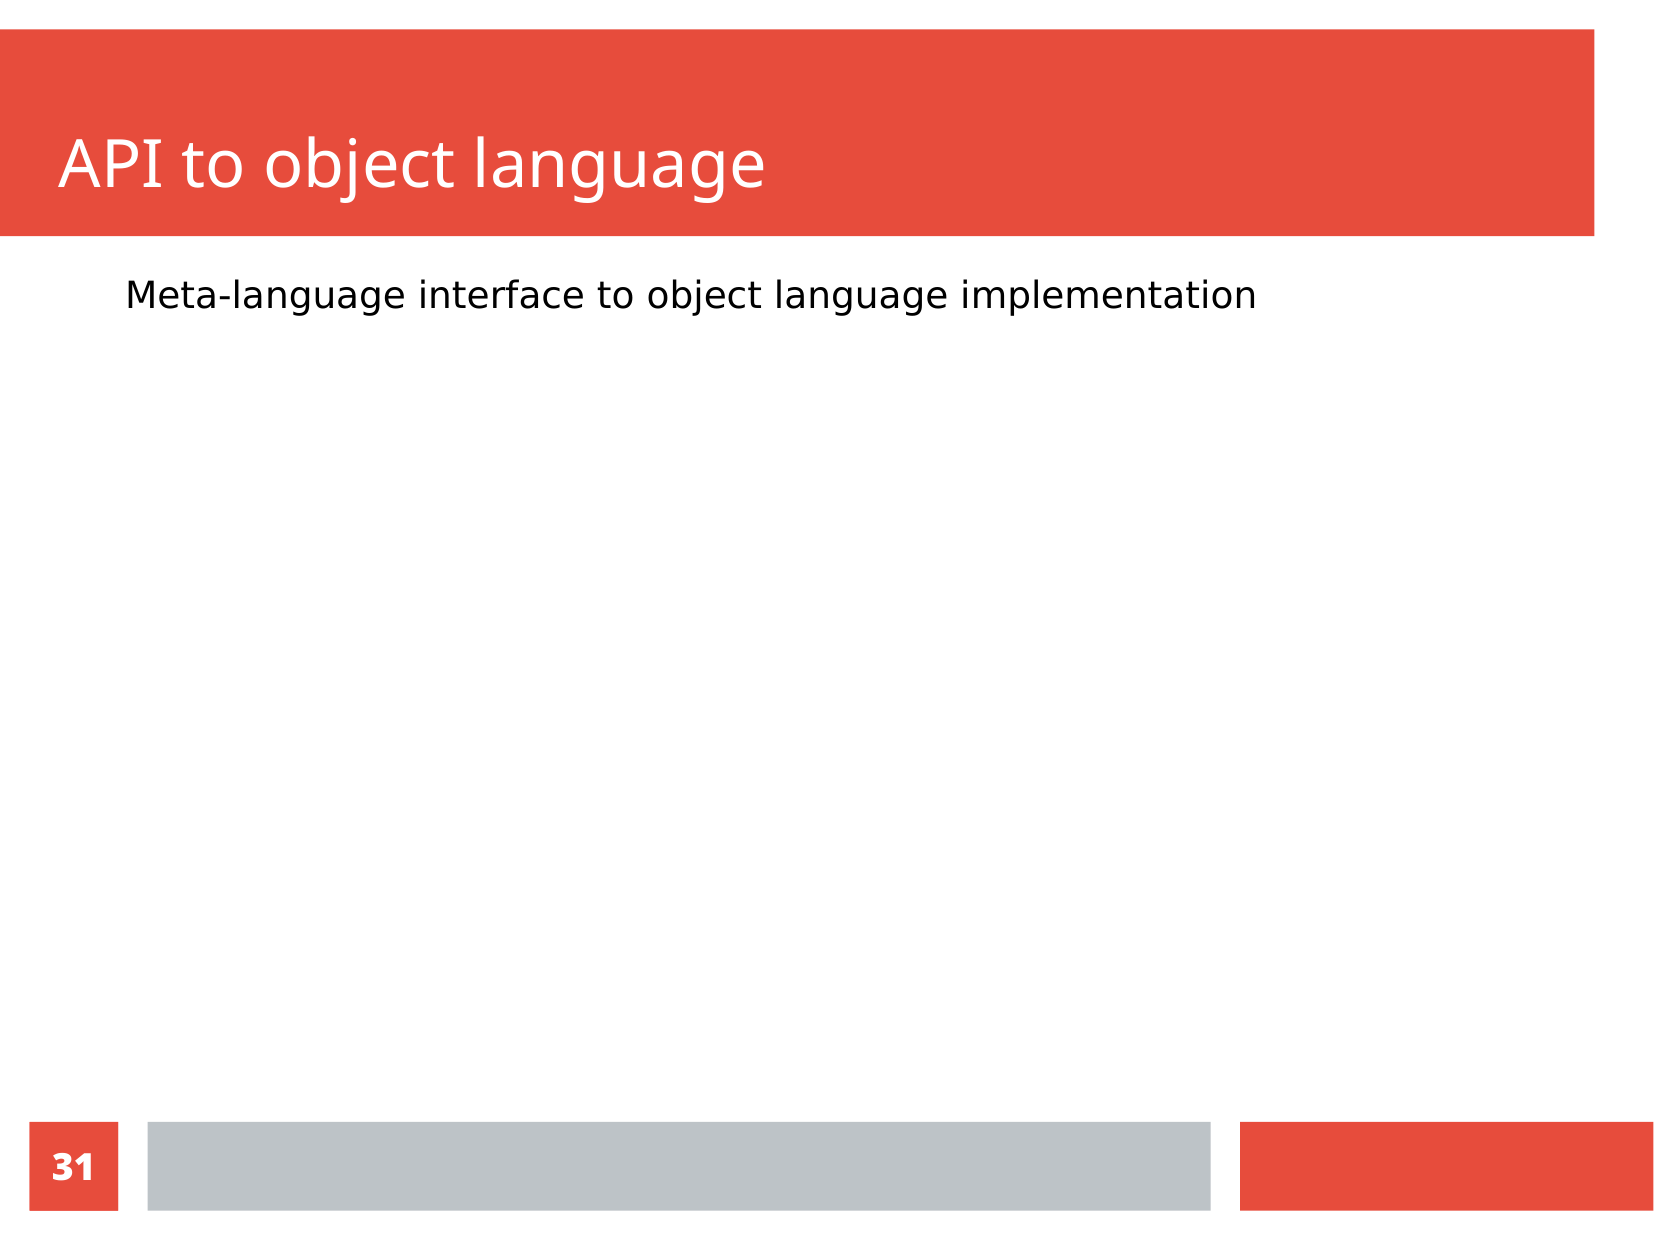

# API to object language
Meta-language interface to object language implementation
31